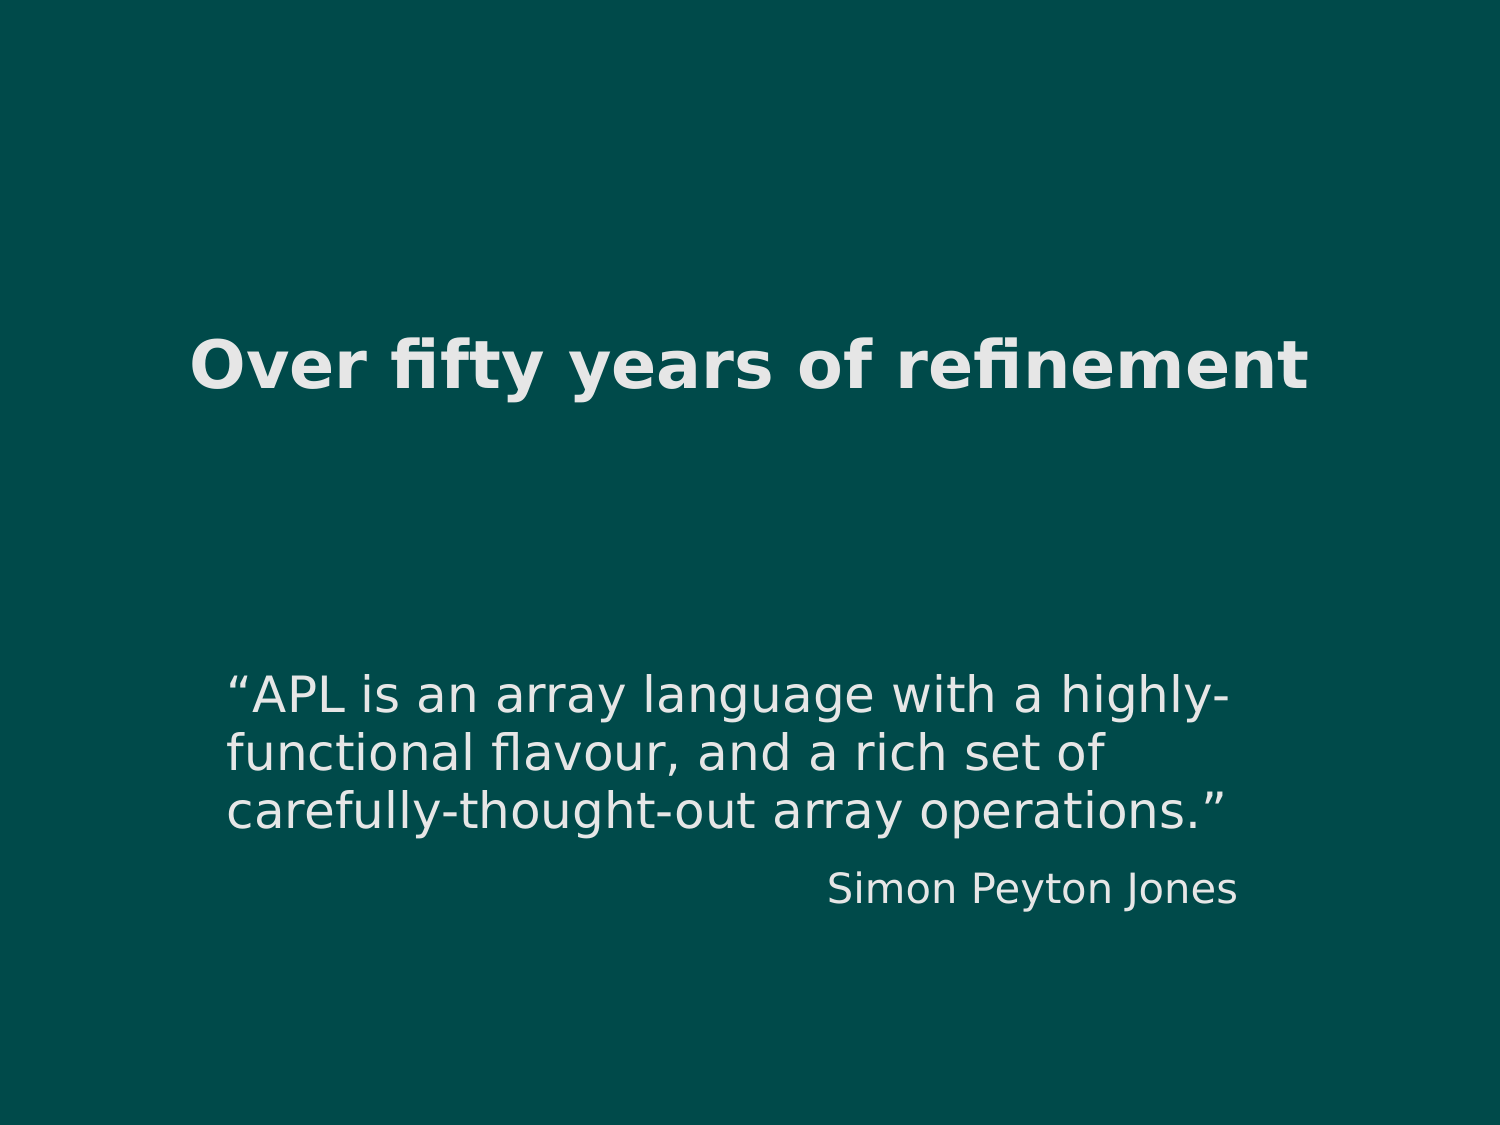

Over fifty years of refinement
“APL is an array language with a highly-functional flavour, and a rich set of carefully-thought-out array operations.”
								Simon Peyton Jones